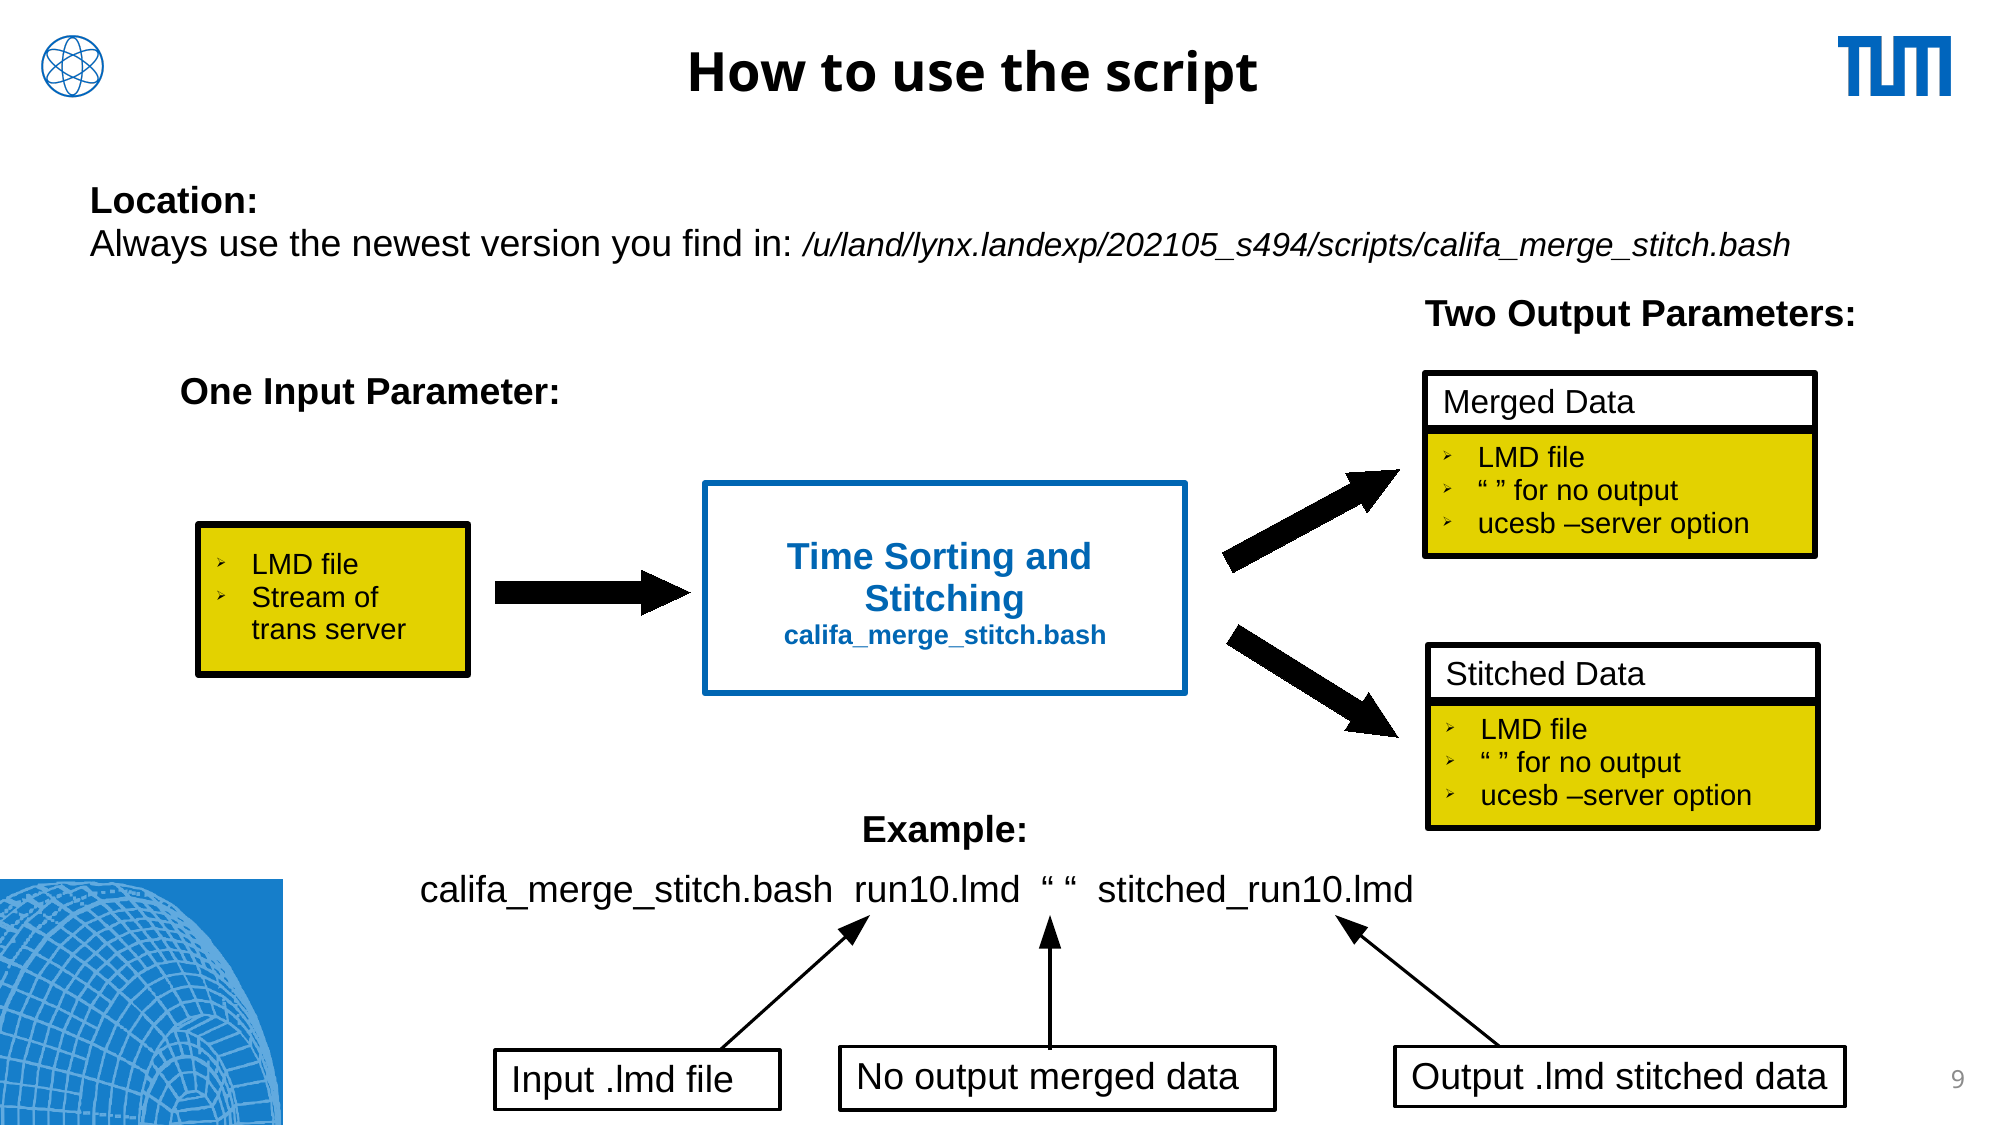

# How to use the script
Location:
Always use the newest version you find in: /u/land/lynx.landexp/202105_s494/scripts/califa_merge_stitch.bash
Two Output Parameters:
One Input Parameter:
Merged Data
LMD file
“ ” for no output
ucesb –server option
Time Sorting and
Stitching
califa_merge_stitch.bash
LMD file
Stream of trans server
Stitched Data
LMD file
“ ” for no output
ucesb –server option
Example:
califa_merge_stitch.bash run10.lmd “ “ stitched_run10.lmd
Output .lmd stitched data
No output merged data
Input .lmd file
9